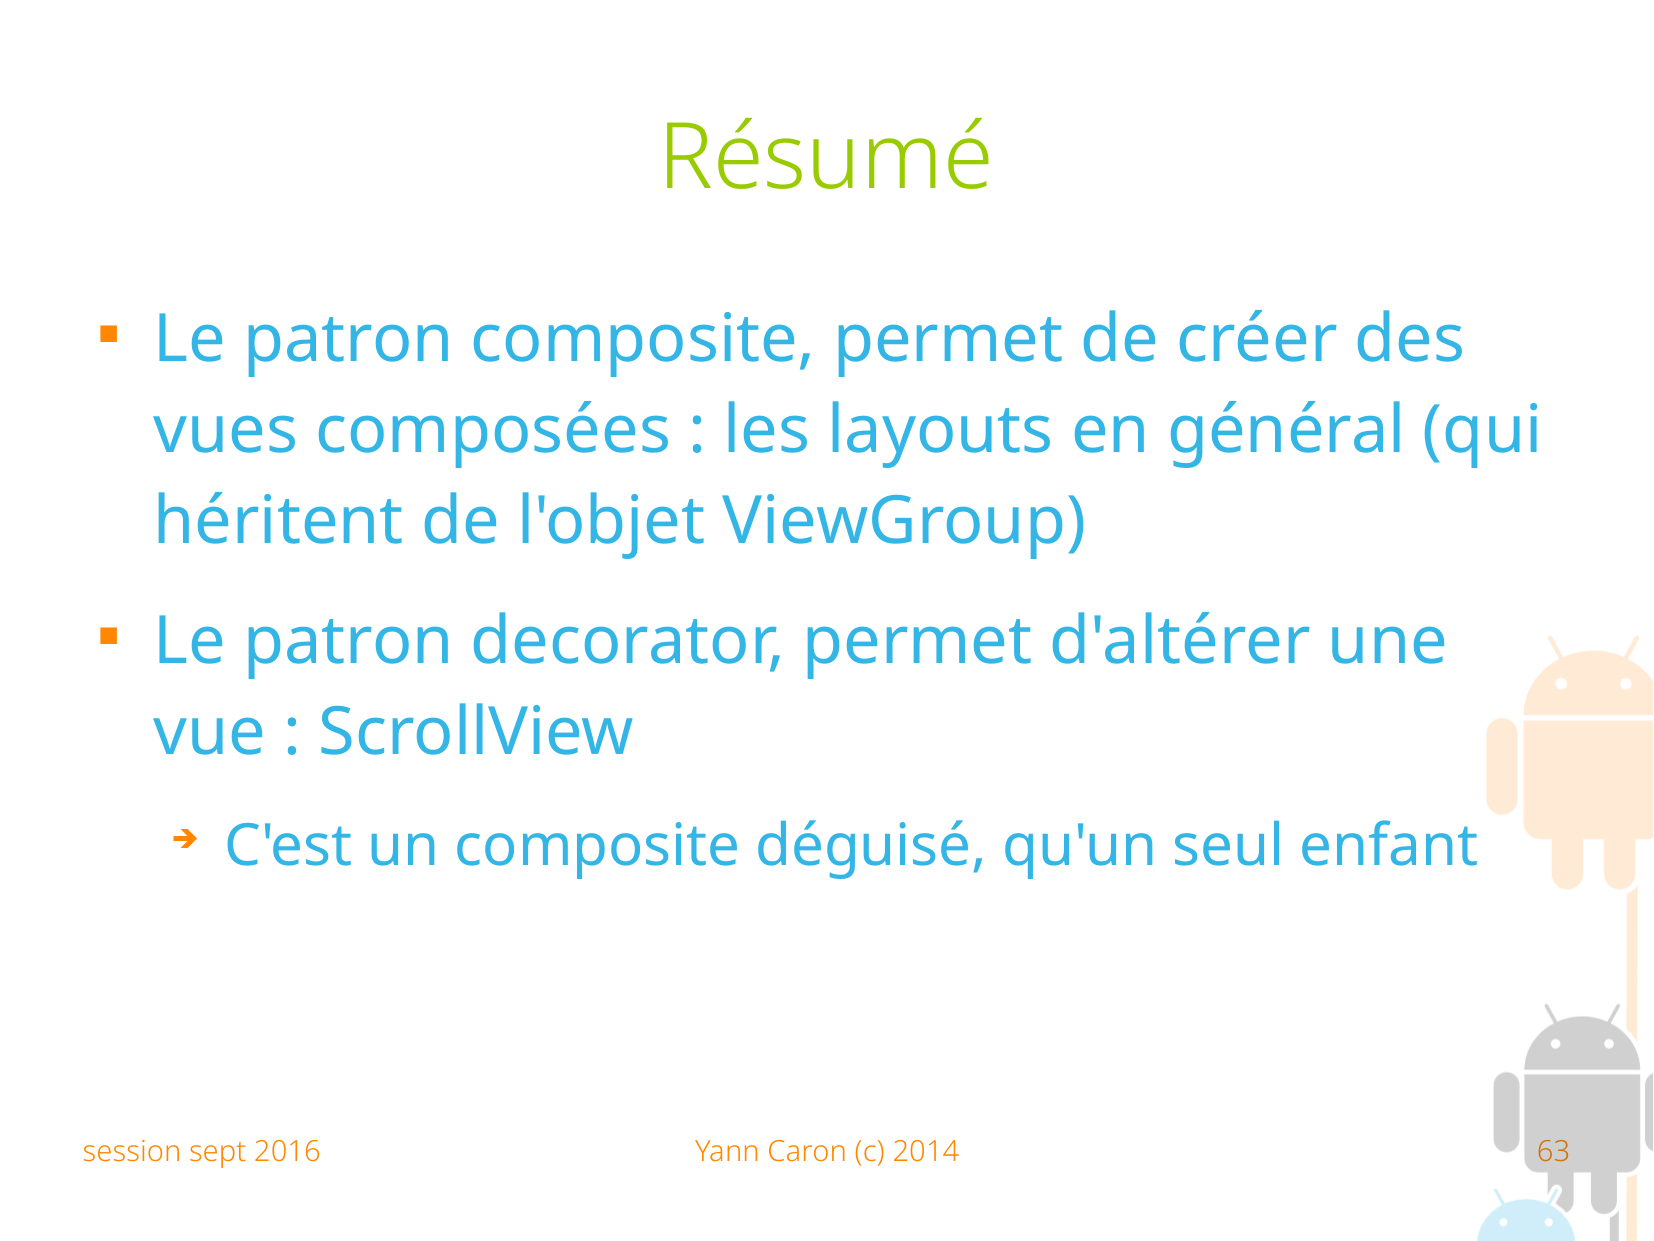

# Résumé
Le patron composite, permet de créer des vues composées : les layouts en général (qui héritent de l'objet ViewGroup)
Le patron decorator, permet d'altérer une vue : ScrollView
C'est un composite déguisé, qu'un seul enfant
session sept 2016
Yann Caron (c) 2014
63